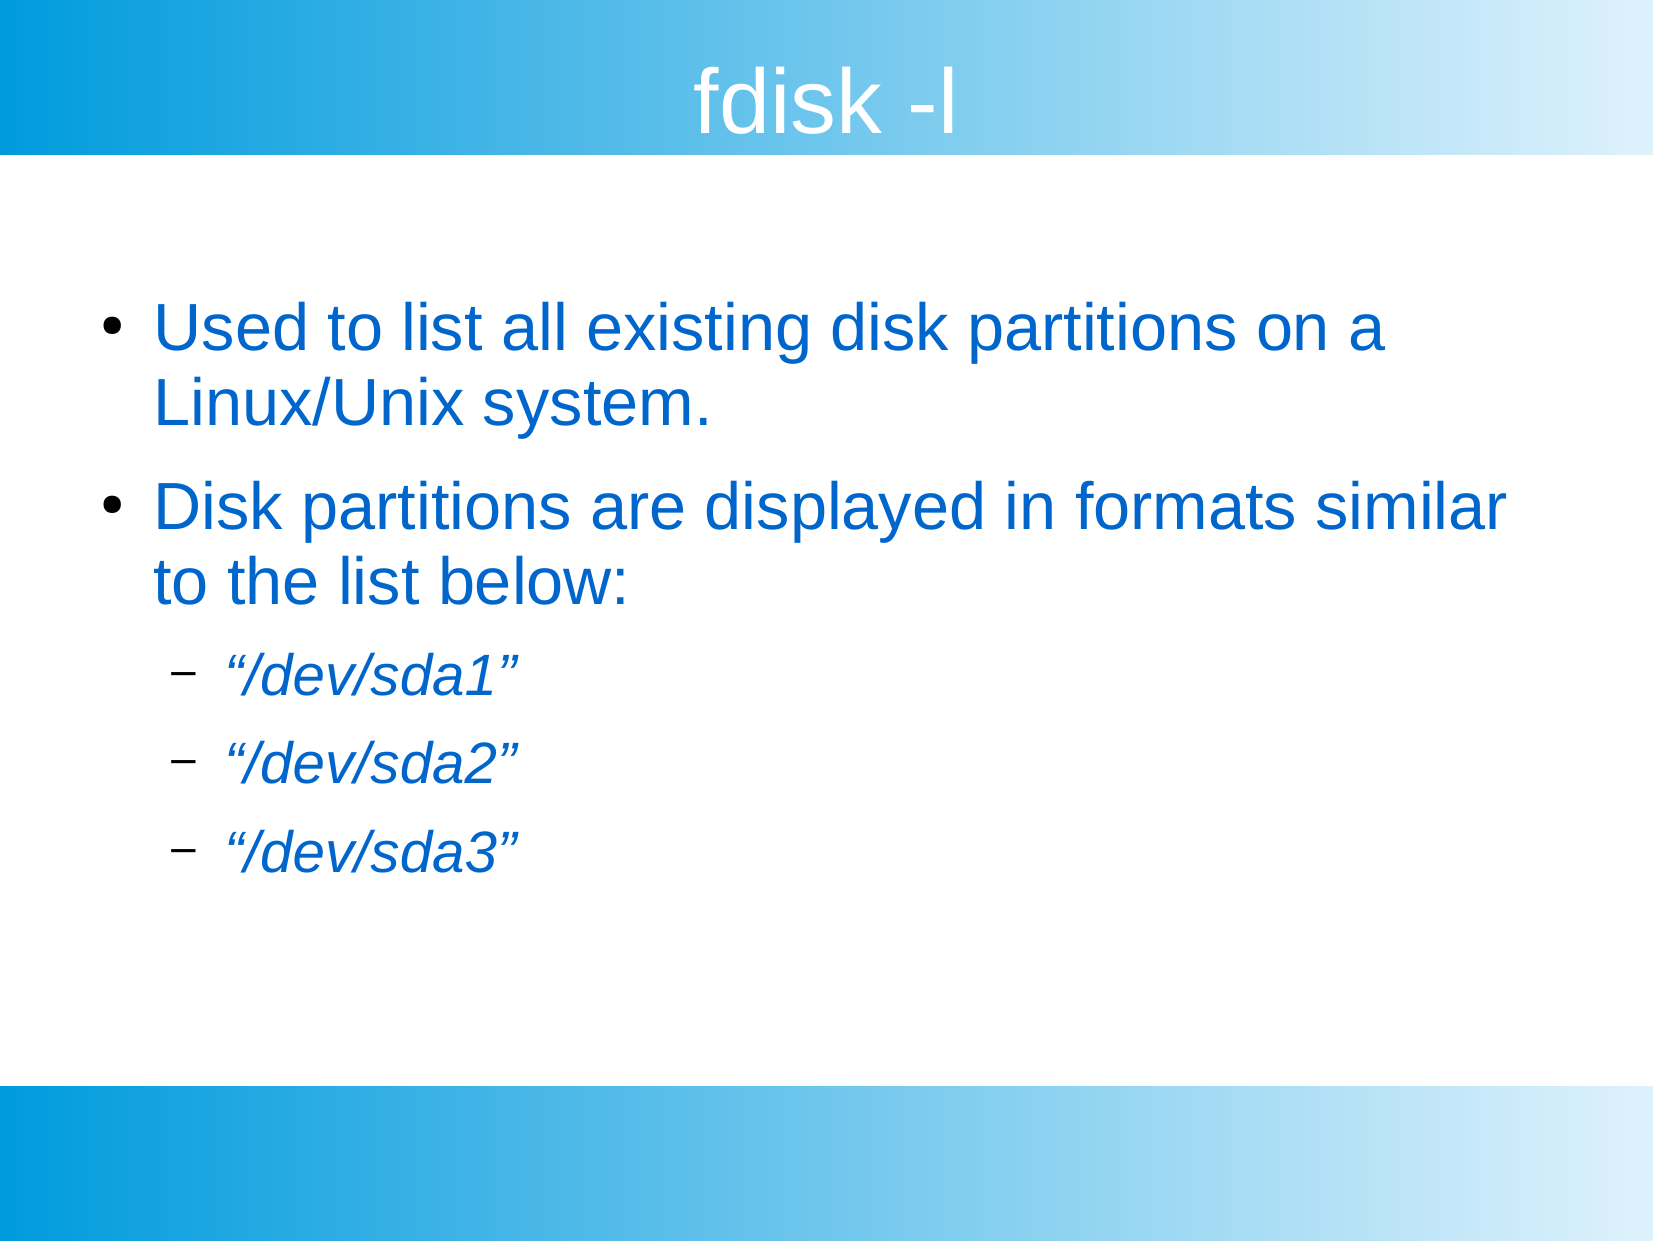

# fdisk -l
Used to list all existing disk partitions on a Linux/Unix system.
Disk partitions are displayed in formats similar to the list below:
“/dev/sda1”
“/dev/sda2”
“/dev/sda3”